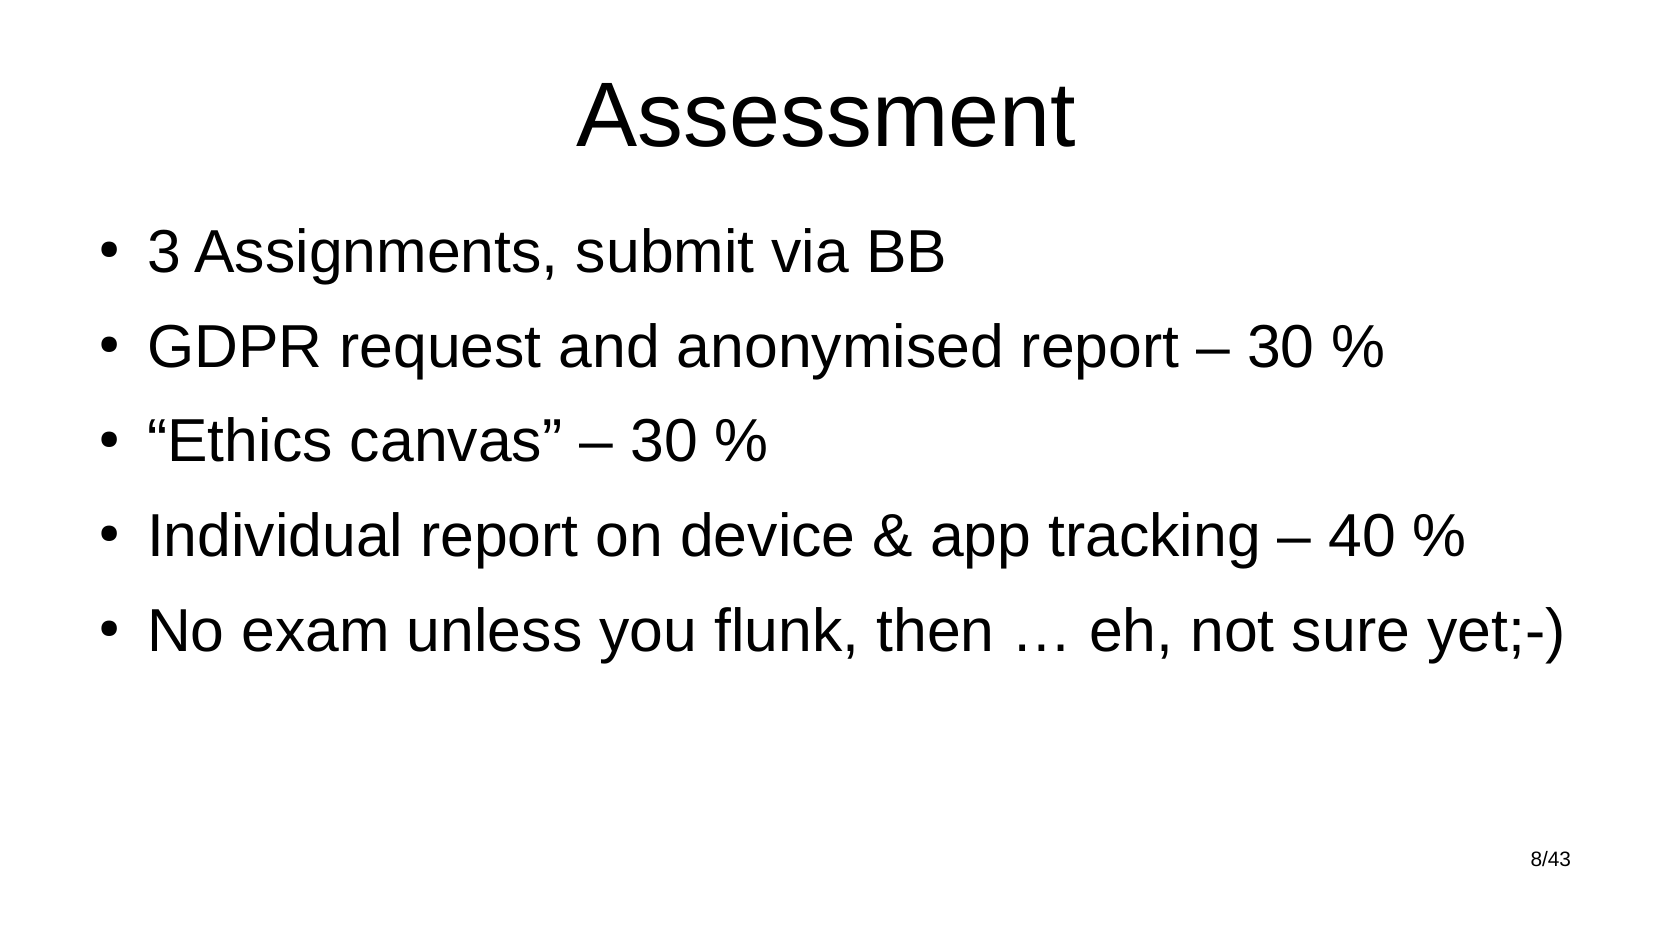

# Assessment
3 Assignments, submit via BB
GDPR request and anonymised report – 30 %
“Ethics canvas” – 30 %
Individual report on device & app tracking – 40 %
No exam unless you flunk, then … eh, not sure yet;-)
8